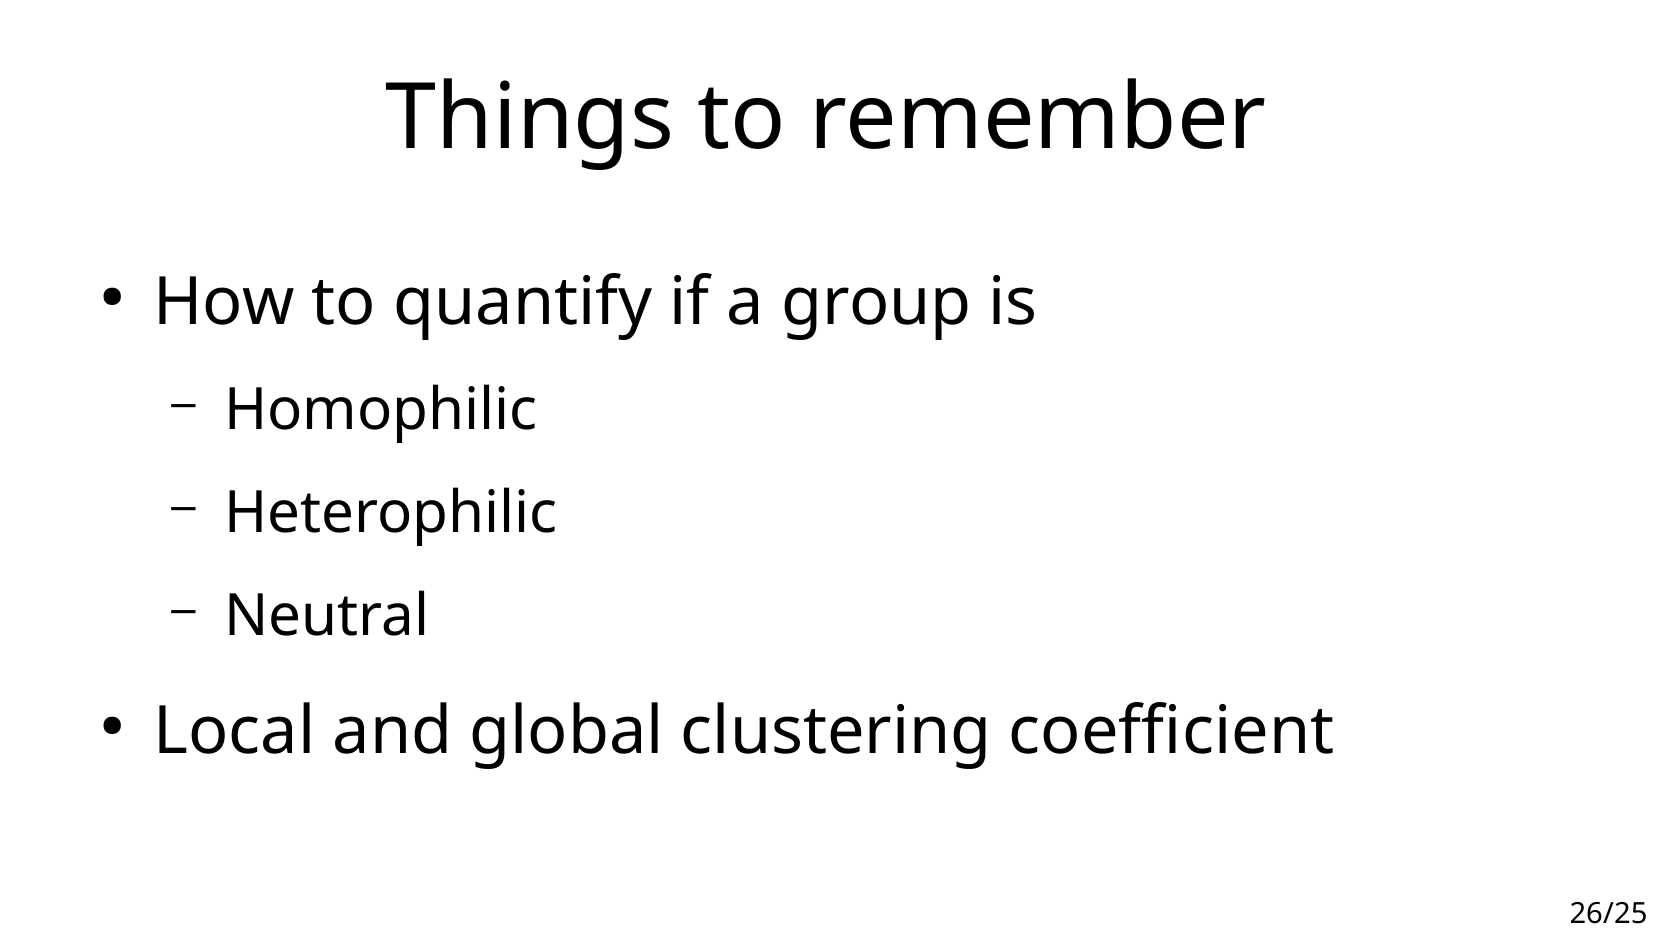

# Things to remember
How to quantify if a group is
Homophilic
Heterophilic
Neutral
Local and global clustering coefficient
26